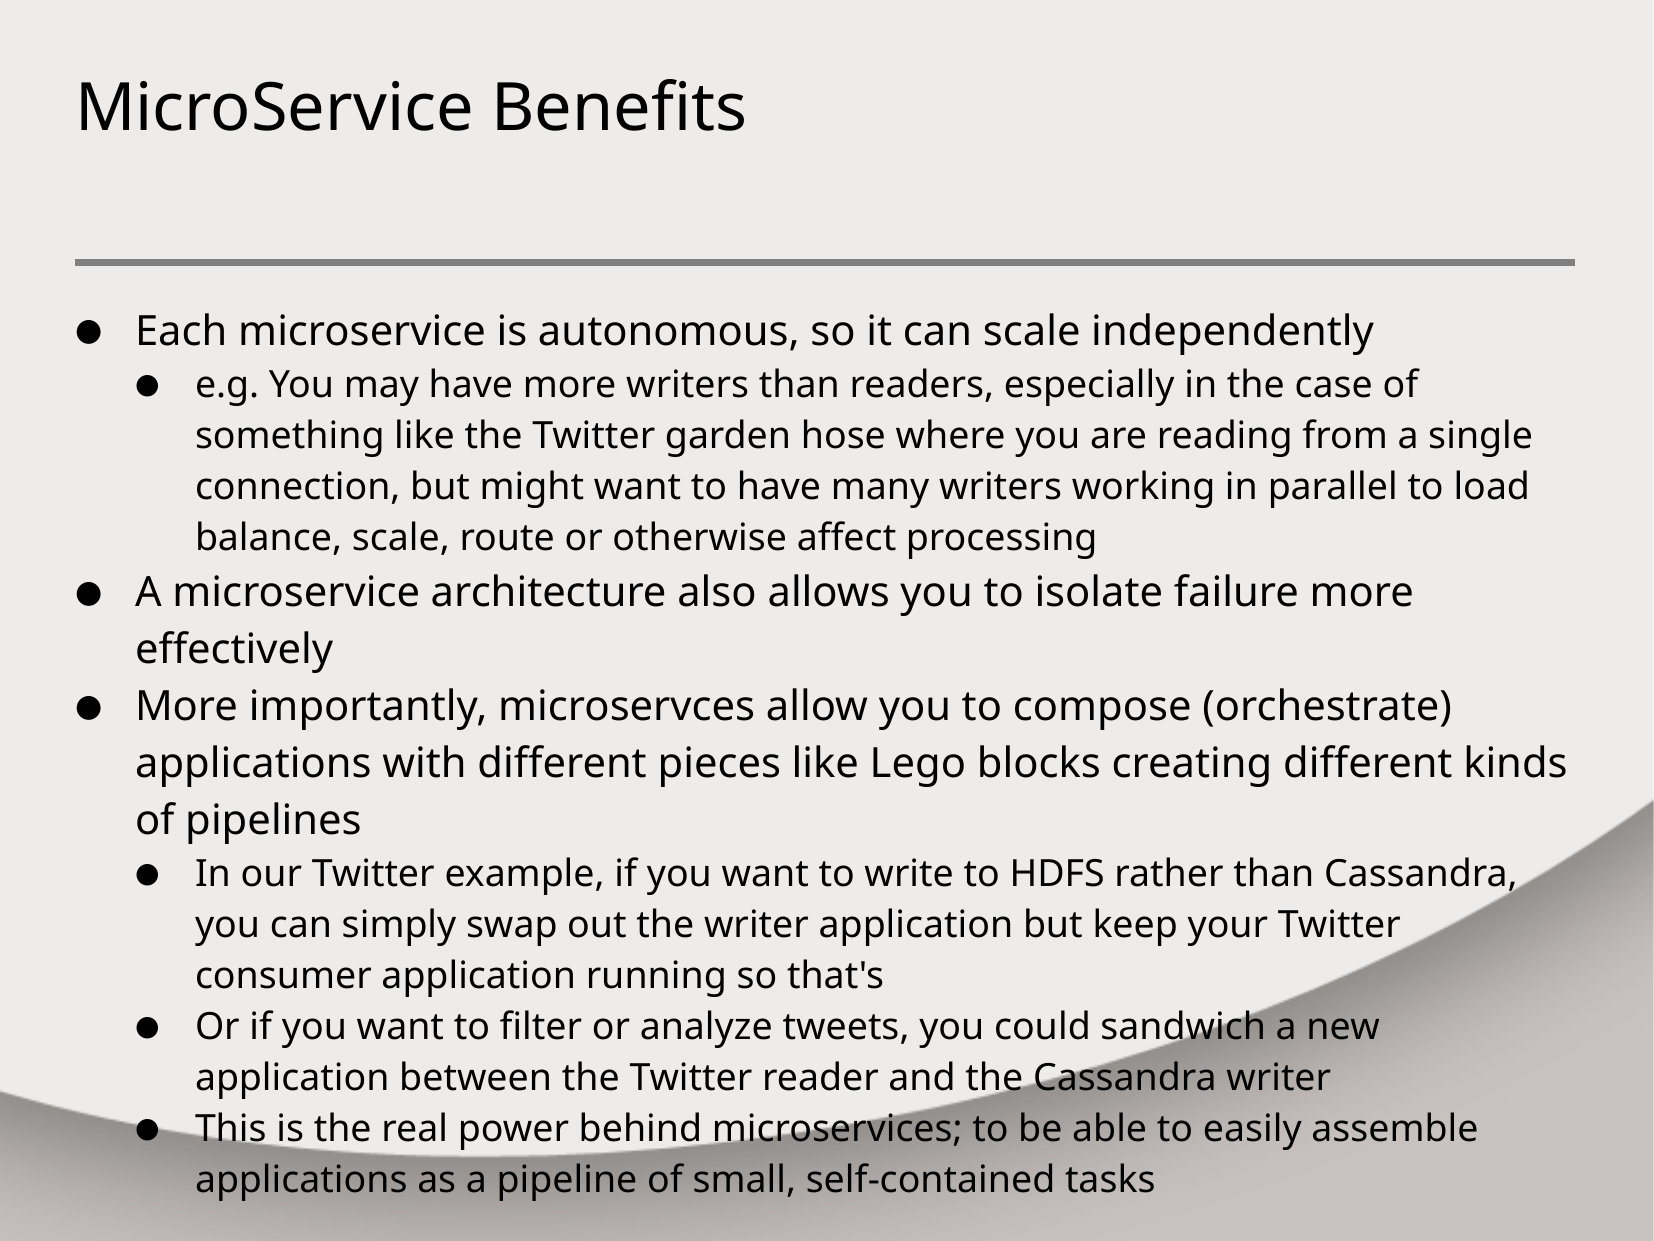

# MicroService Benefits
Each microservice is autonomous, so it can scale independently
e.g. You may have more writers than readers, especially in the case of something like the Twitter garden hose where you are reading from a single connection, but might want to have many writers working in parallel to load balance, scale, route or otherwise affect processing
A microservice architecture also allows you to isolate failure more effectively
More importantly, microservces allow you to compose (orchestrate) applications with different pieces like Lego blocks creating different kinds of pipelines
In our Twitter example, if you want to write to HDFS rather than Cassandra, you can simply swap out the writer application but keep your Twitter consumer application running so that's
Or if you want to filter or analyze tweets, you could sandwich a new application between the Twitter reader and the Cassandra writer
This is the real power behind microservices; to be able to easily assemble applications as a pipeline of small, self-contained tasks